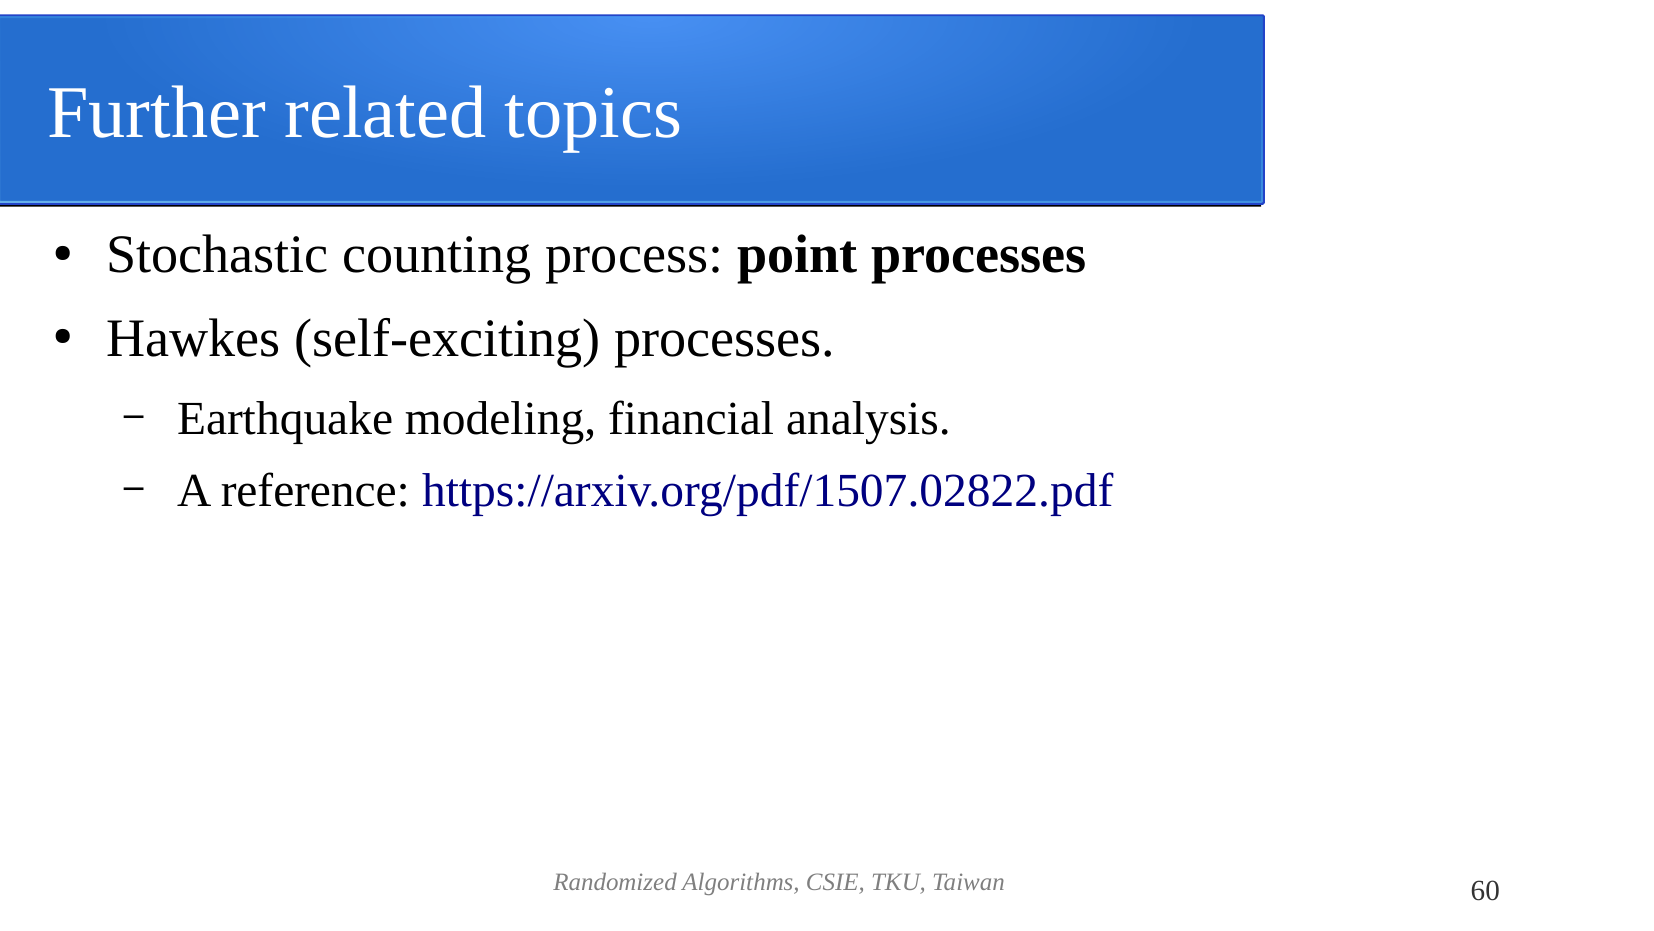

# Further related topics
Stochastic counting process: point processes
Hawkes (self-exciting) processes.
Earthquake modeling, financial analysis.
A reference: https://arxiv.org/pdf/1507.02822.pdf
Randomized Algorithms, CSIE, TKU, Taiwan
60